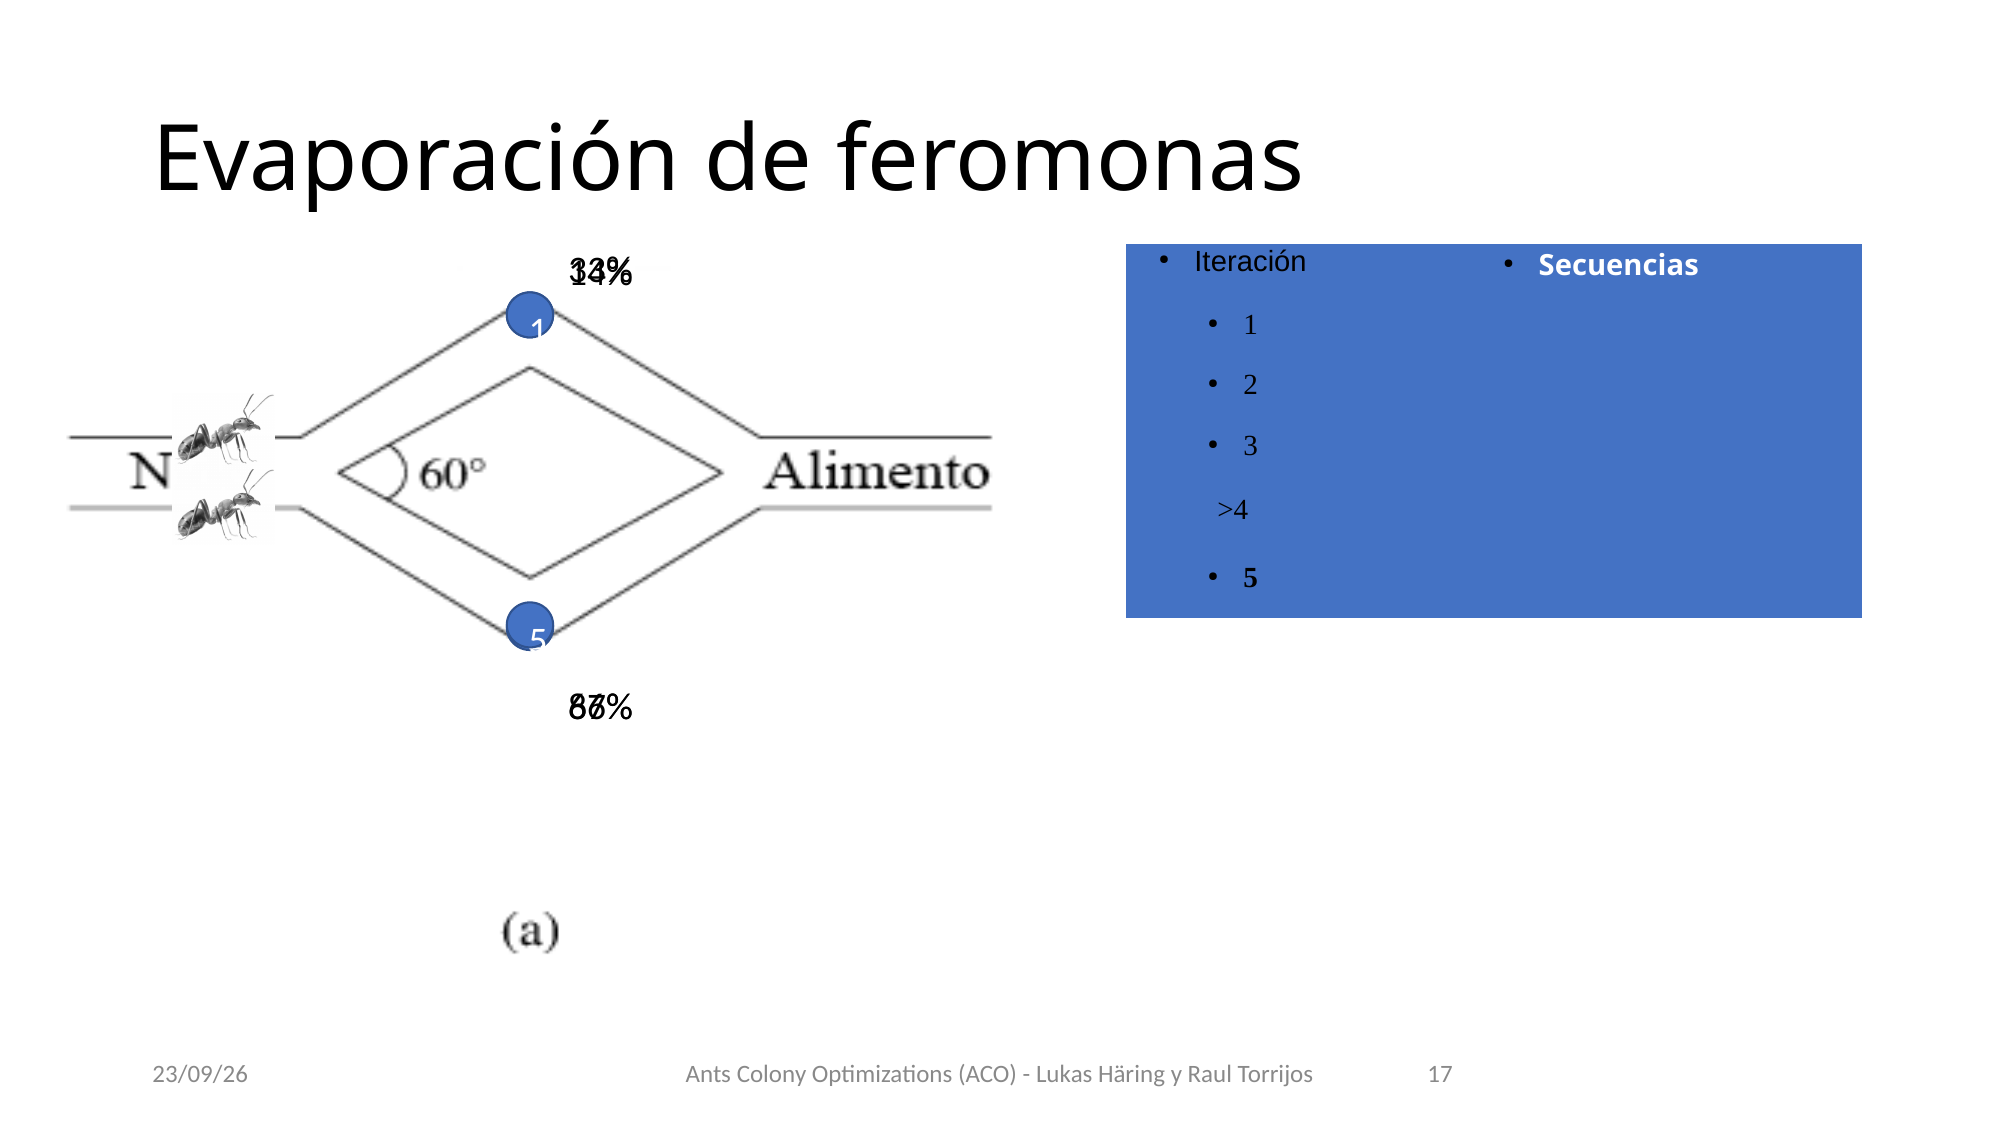

# Evaporación de feromonas
33%
14%
| Iteración | Secuencias |
| --- | --- |
| 1 | |
| 2 | |
| 3 | |
| >4 | |
| 5 | |
2
1
5
4
67%
86%
Ants Colony Optimizations (ACO) - Lukas Häring y Raul Torrijos